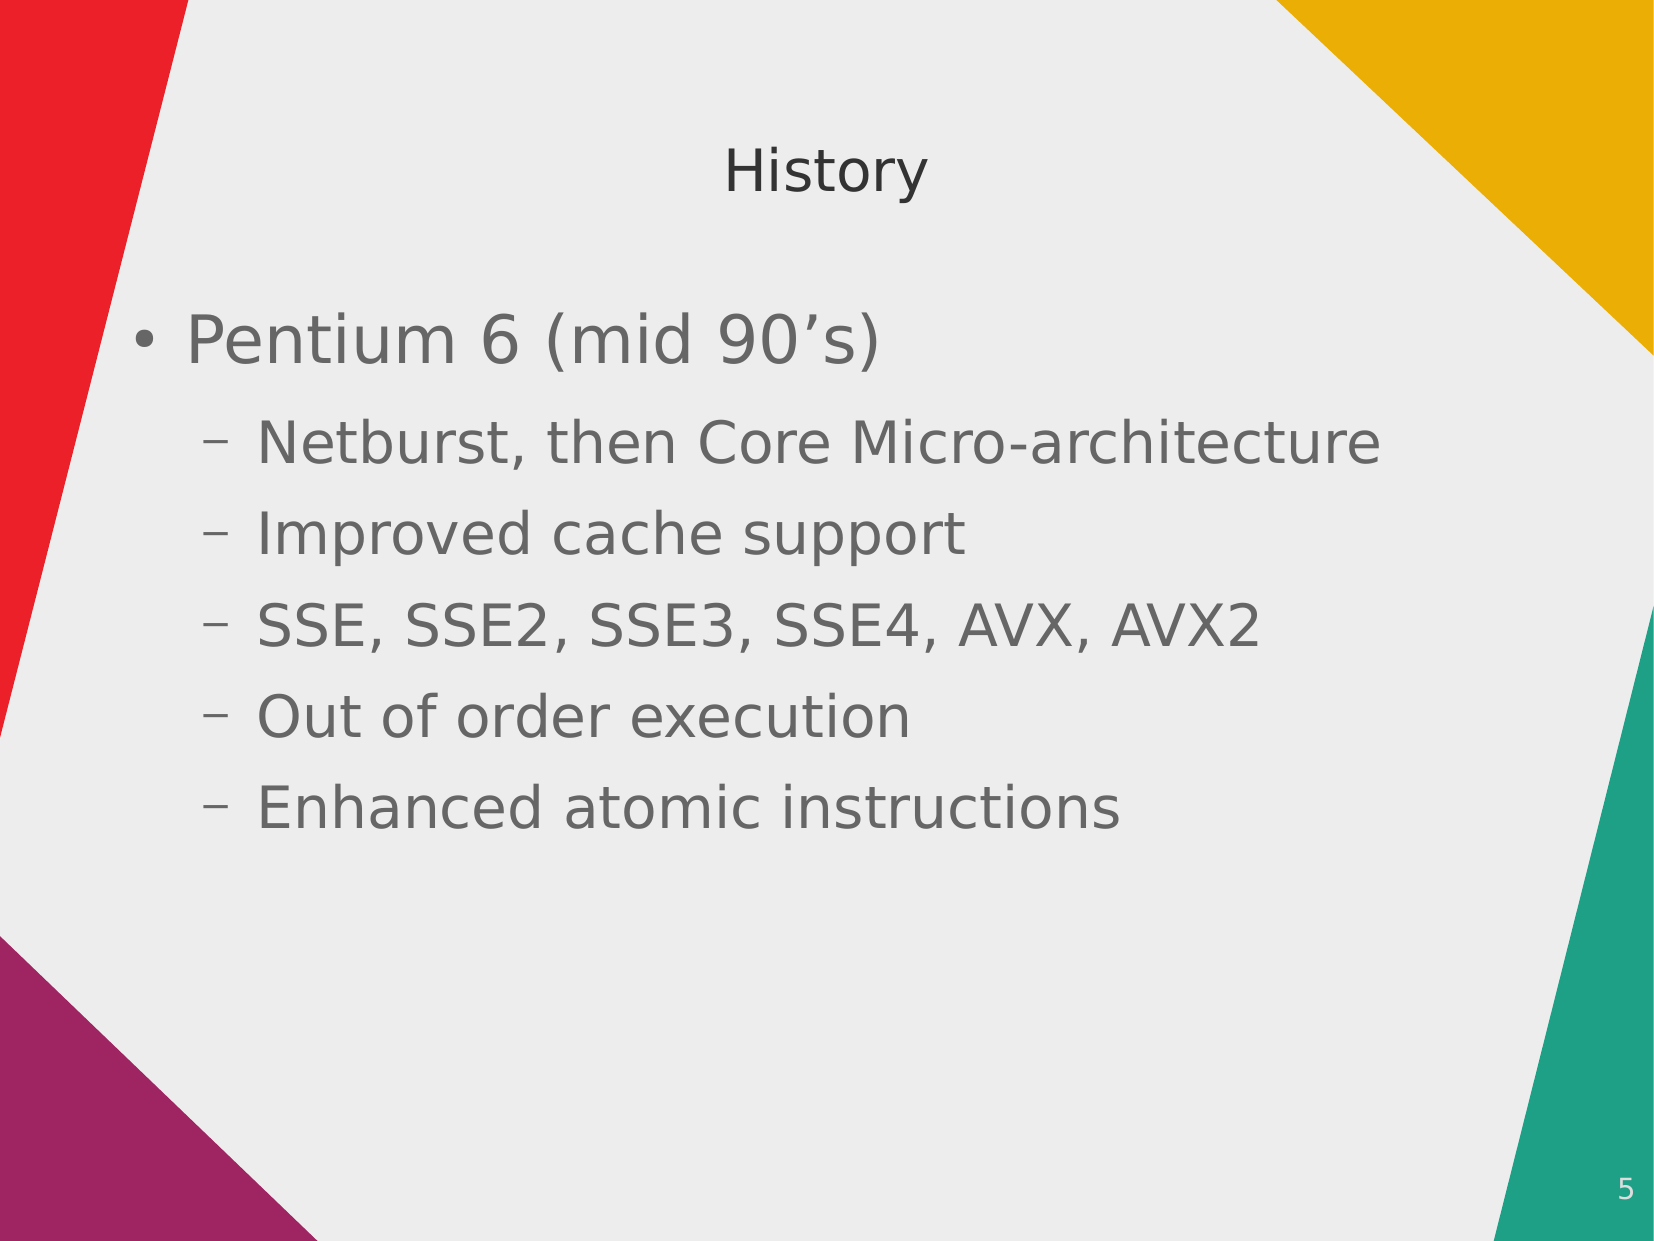

# History
Pentium 6 (mid 90’s)
Netburst, then Core Micro-architecture
Improved cache support
SSE, SSE2, SSE3, SSE4, AVX, AVX2
Out of order execution
Enhanced atomic instructions
5